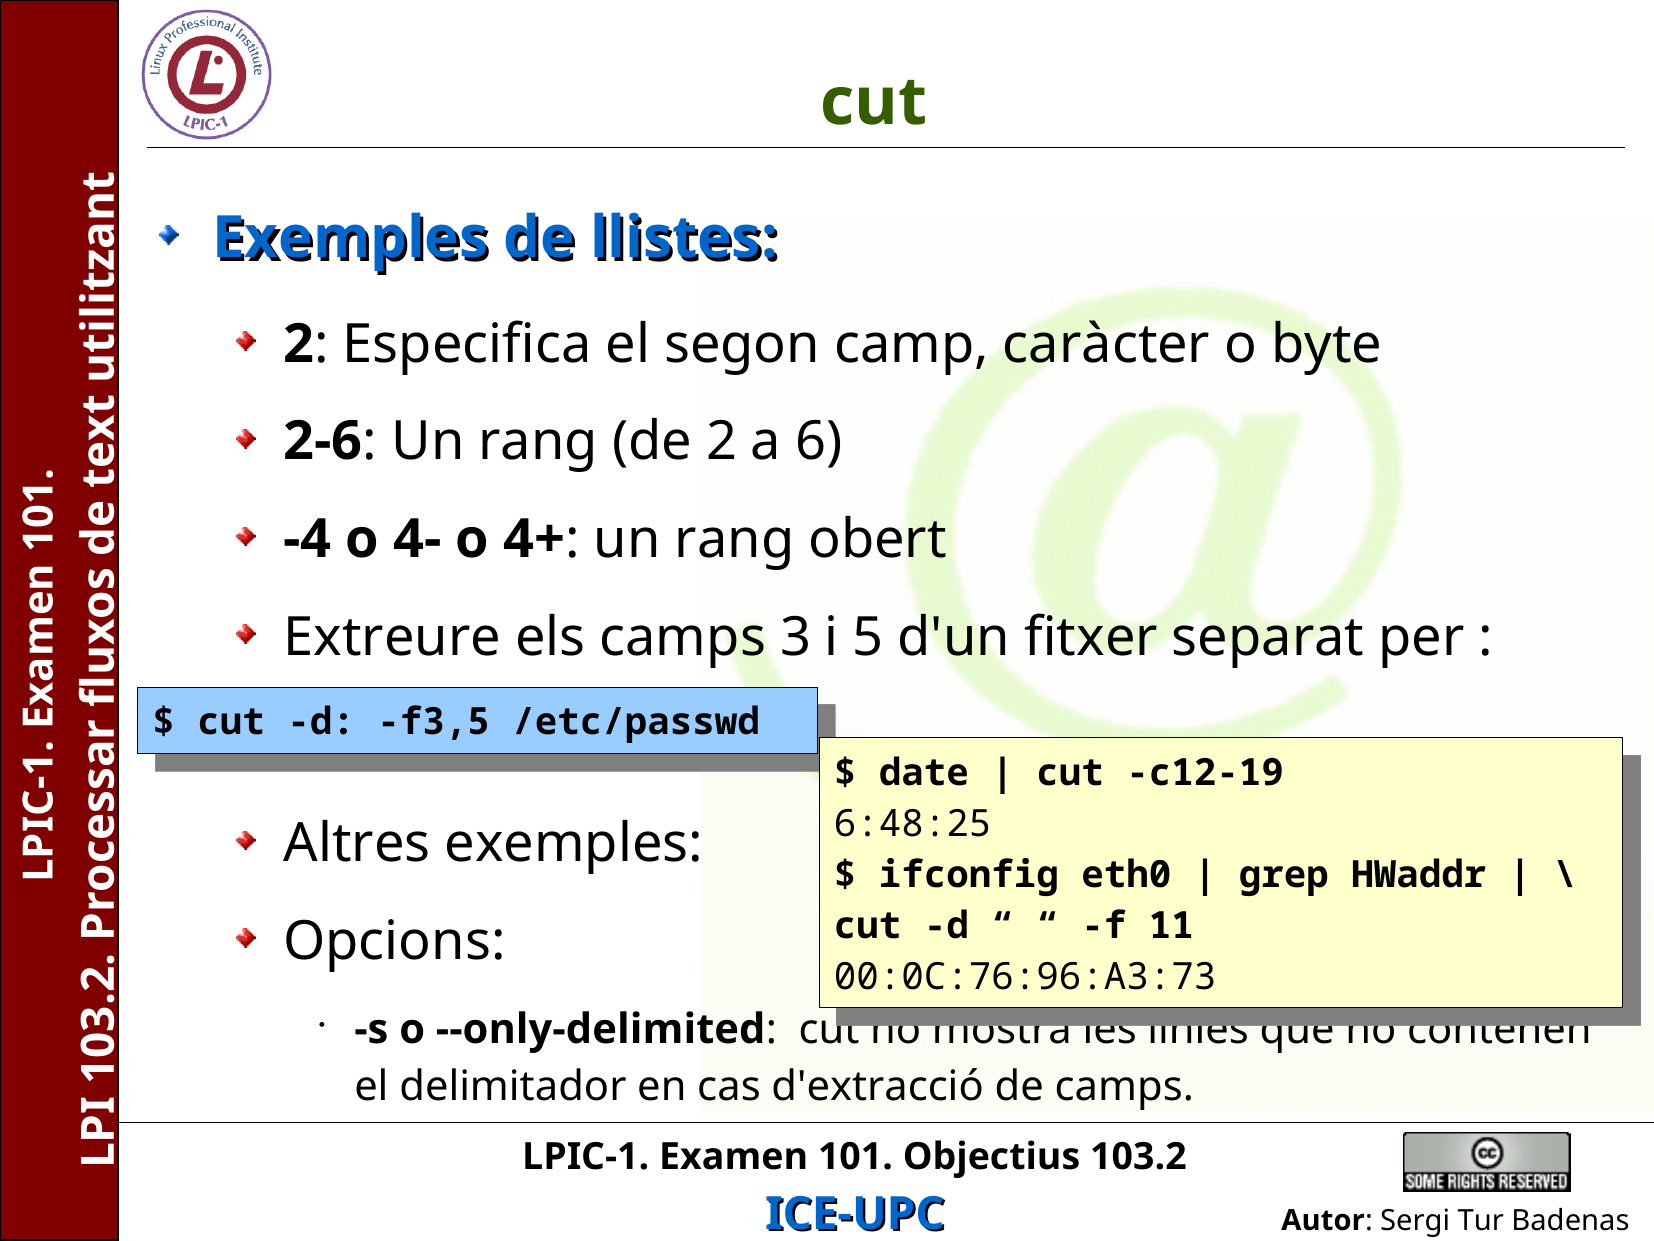

# cut
Exemples de llistes:
2: Especifica el segon camp, caràcter o byte
2-6: Un rang (de 2 a 6)
-4 o 4- o 4+: un rang obert
Extreure els camps 3 i 5 d'un fitxer separat per :
Altres exemples:
Opcions:
-s o --only-delimited: cut no mostra les línies que no contenen el delimitador en cas d'extracció de camps.
$ cut -d: -f3,5 /etc/passwd
$ date | cut -c12-19
6:48:25
$ ifconfig eth0 | grep HWaddr | \
cut -d “ “ -f 11
00:0C:76:96:A3:73